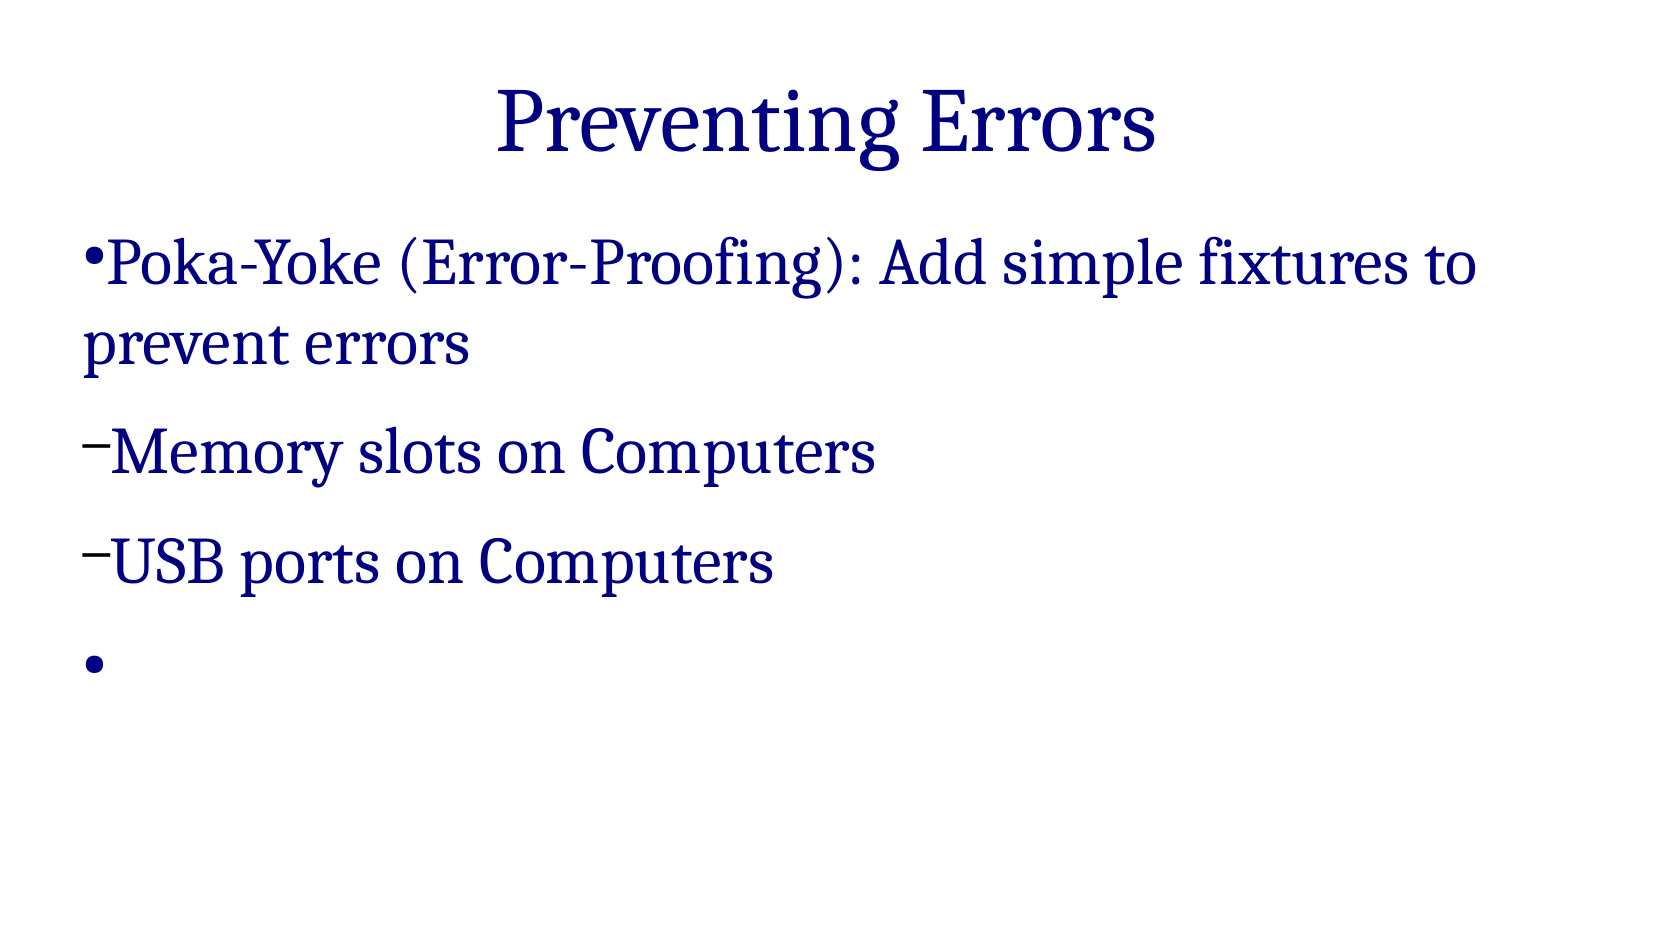

# Preventing Errors
Poka-Yoke (Error-Proofing): Add simple fixtures to prevent errors
Memory slots on Computers
USB ports on Computers